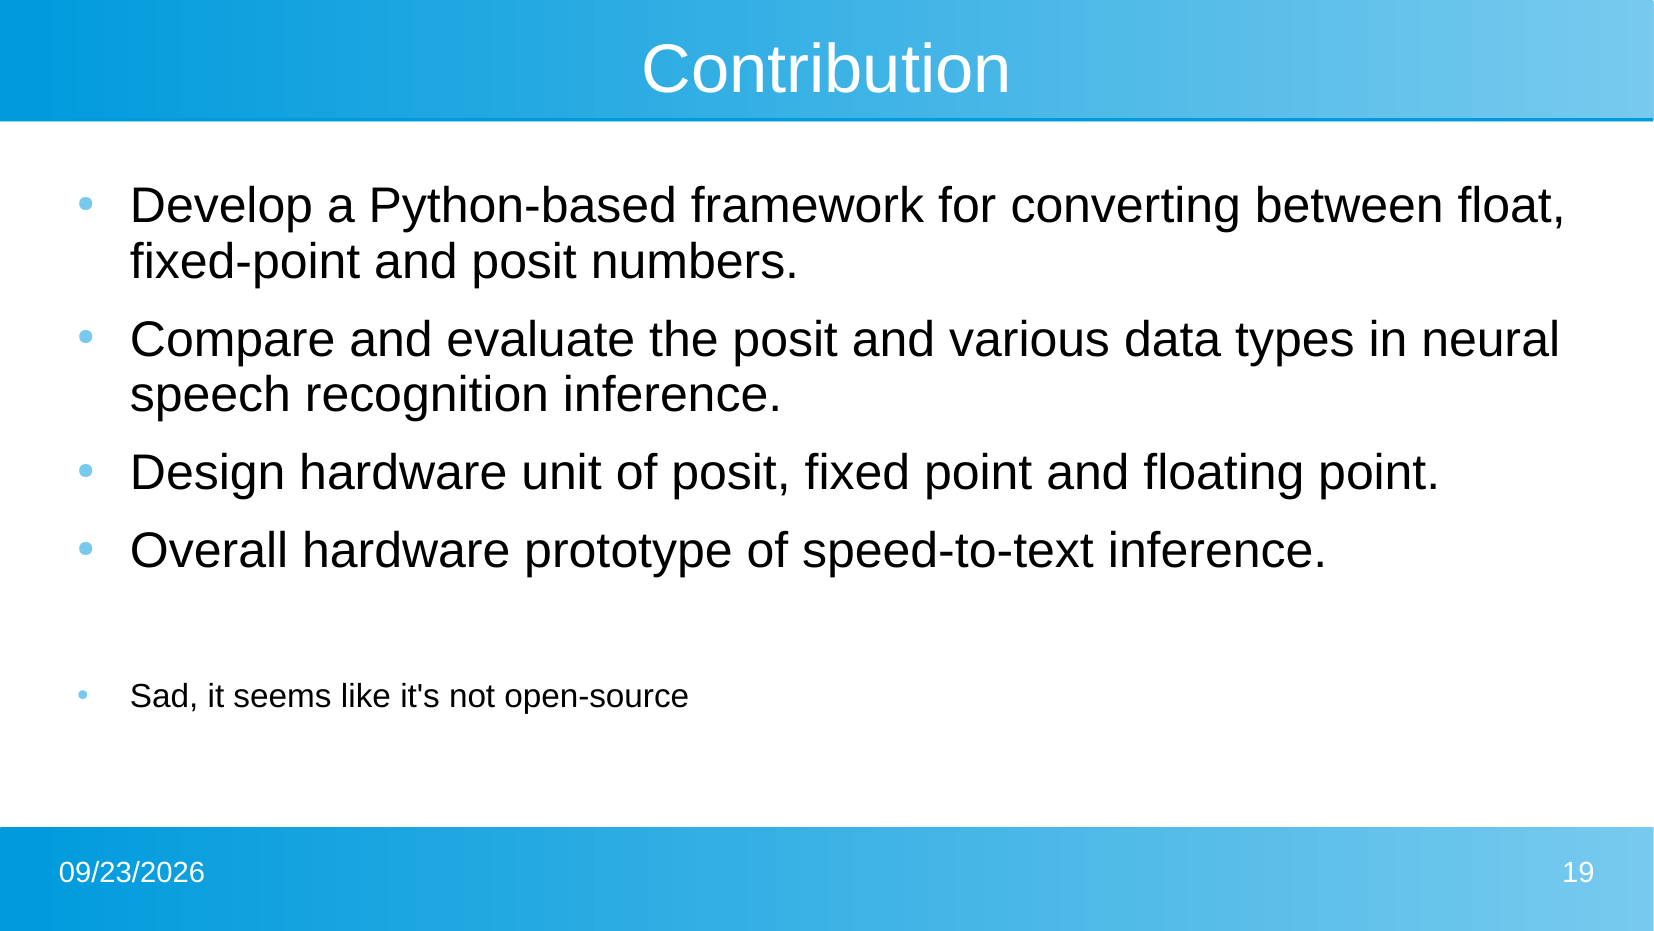

# Contribution
Develop a Python-based framework for converting between float, fixed-point and posit numbers.
Compare and evaluate the posit and various data types in neural speech recognition inference.
Design hardware unit of posit, fixed point and floating point.
Overall hardware prototype of speed-to-text inference.
Sad, it seems like it's not open-source
19